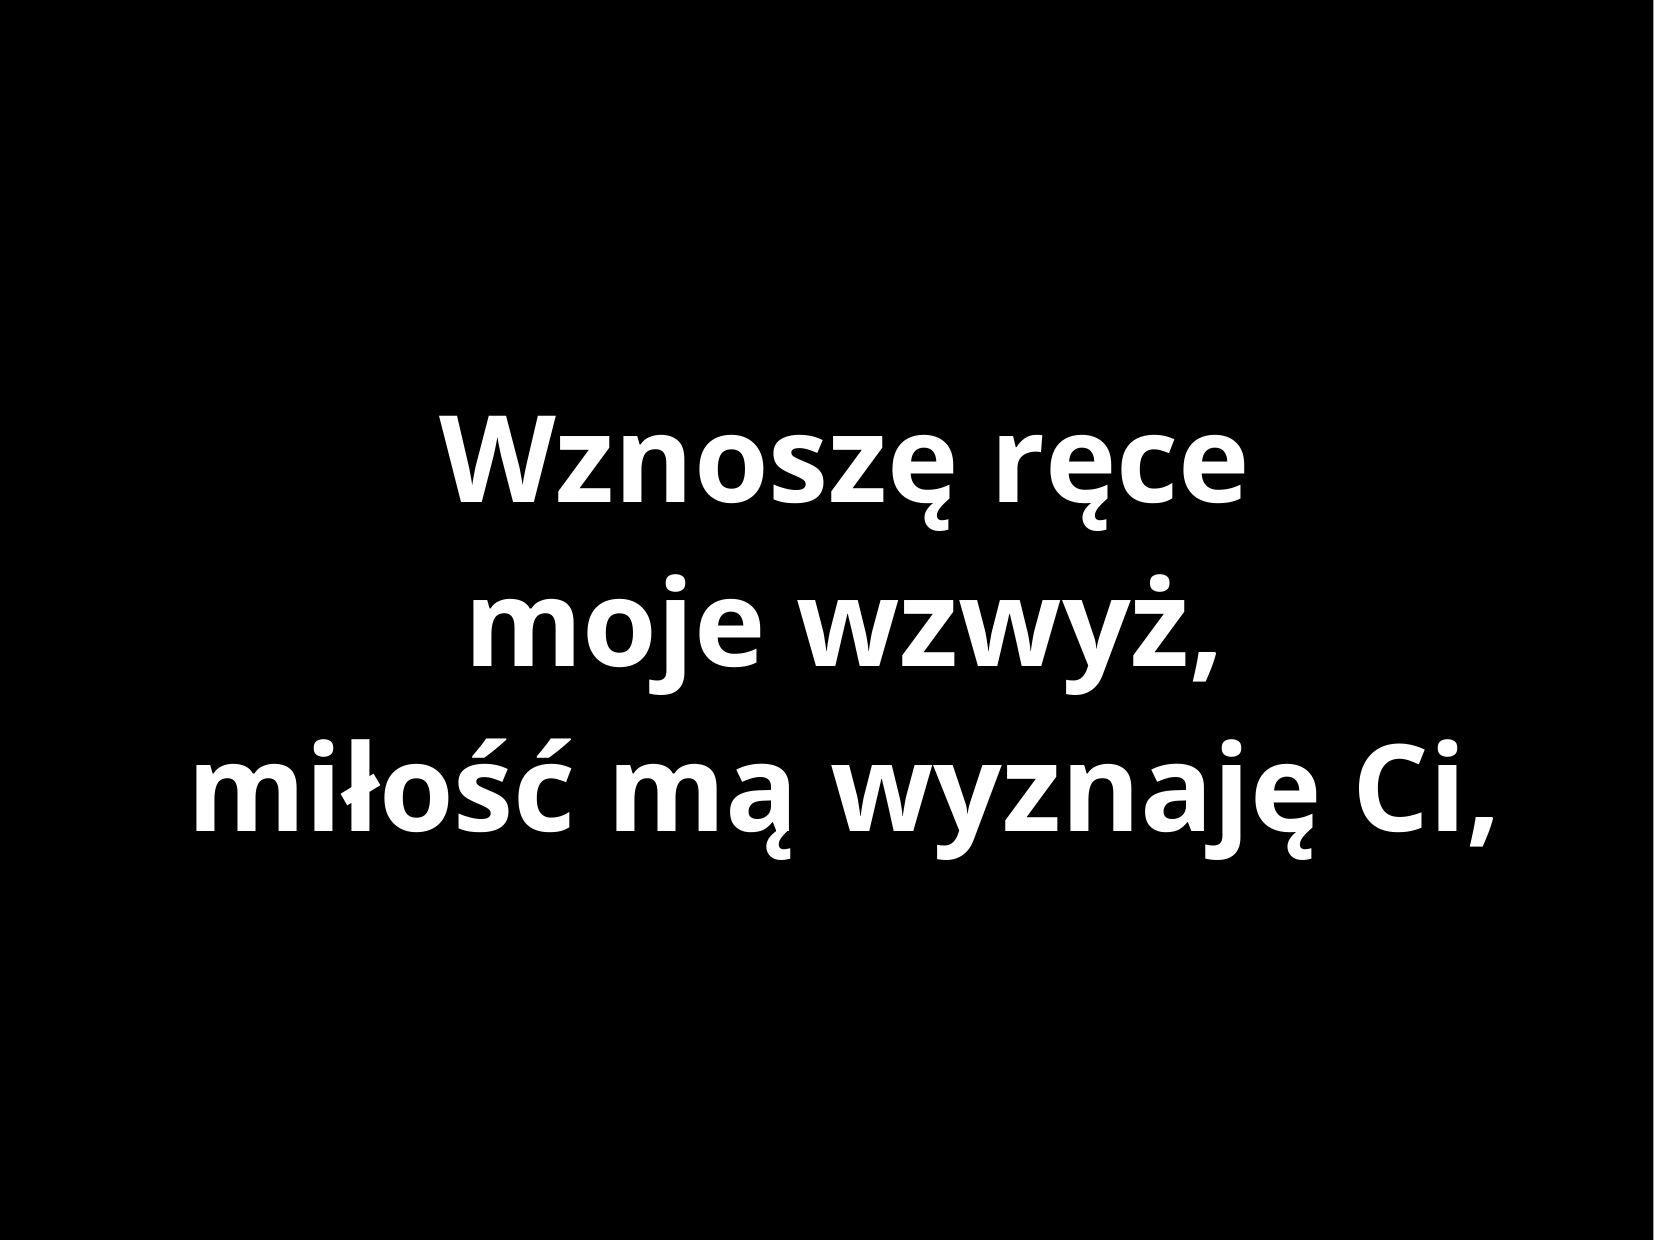

# Wznoszę ręce
moje wzwyż,
miłość mą wyznaję Ci,